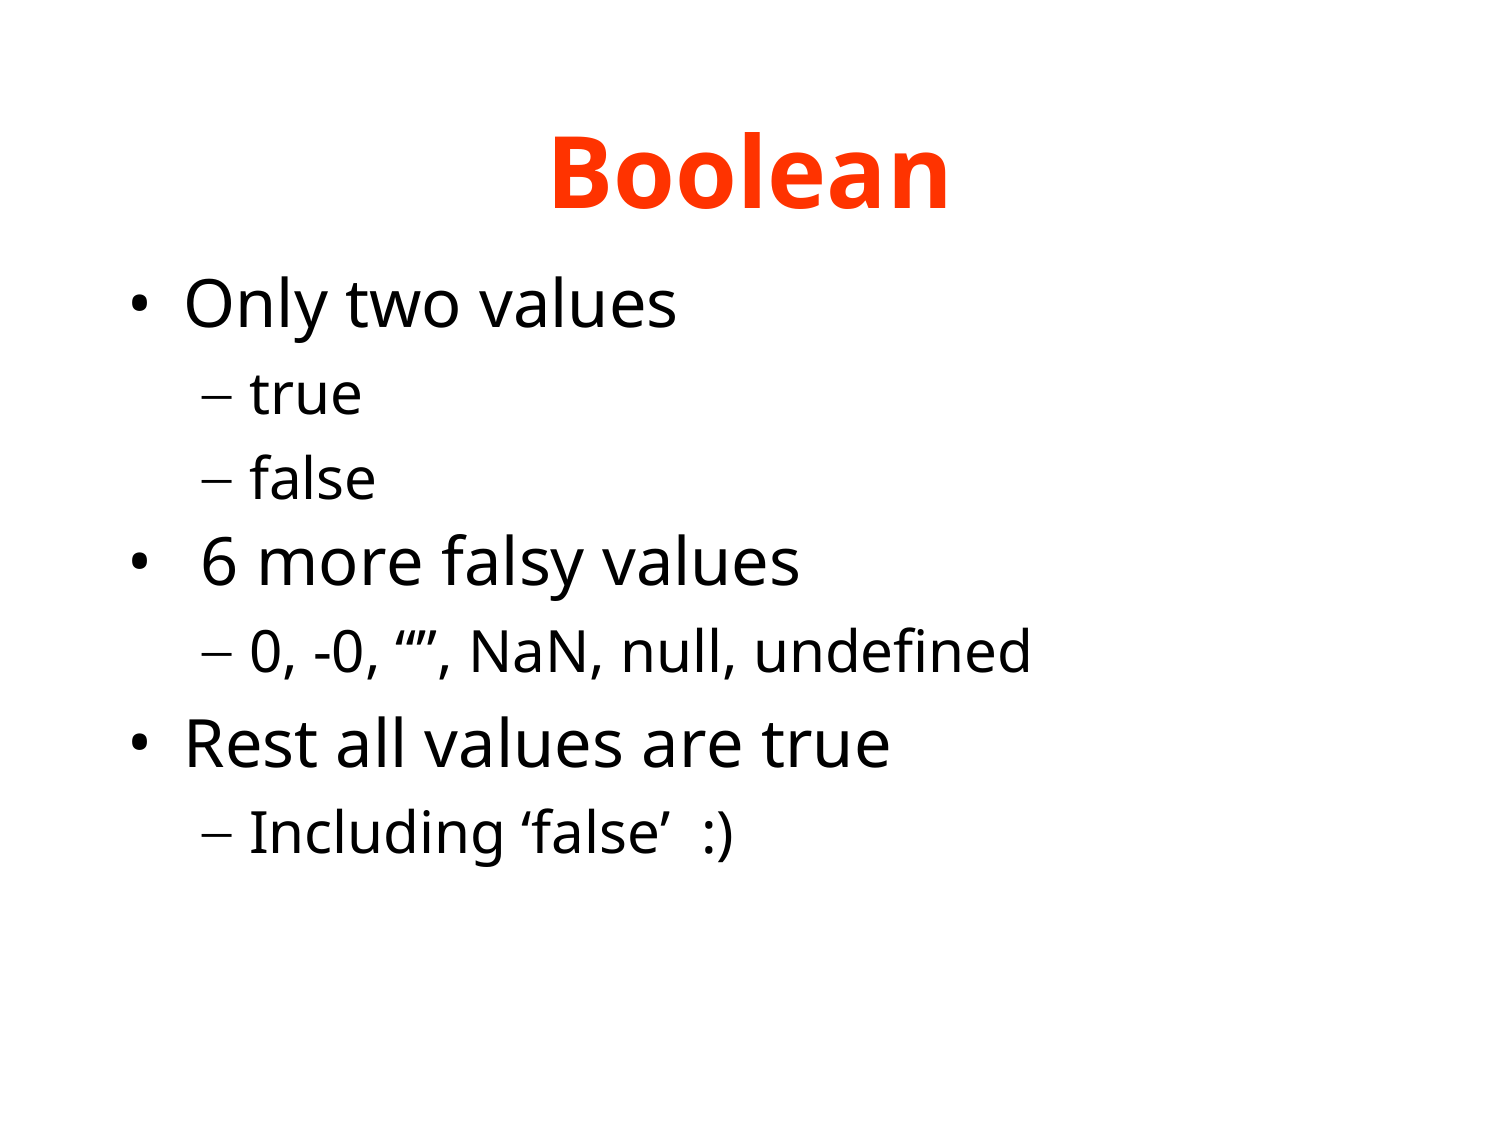

# Boolean
Only two values
true
false
 6 more falsy values
0, -0, “”, NaN, null, undefined
Rest all values are true
Including ‘false’ :)